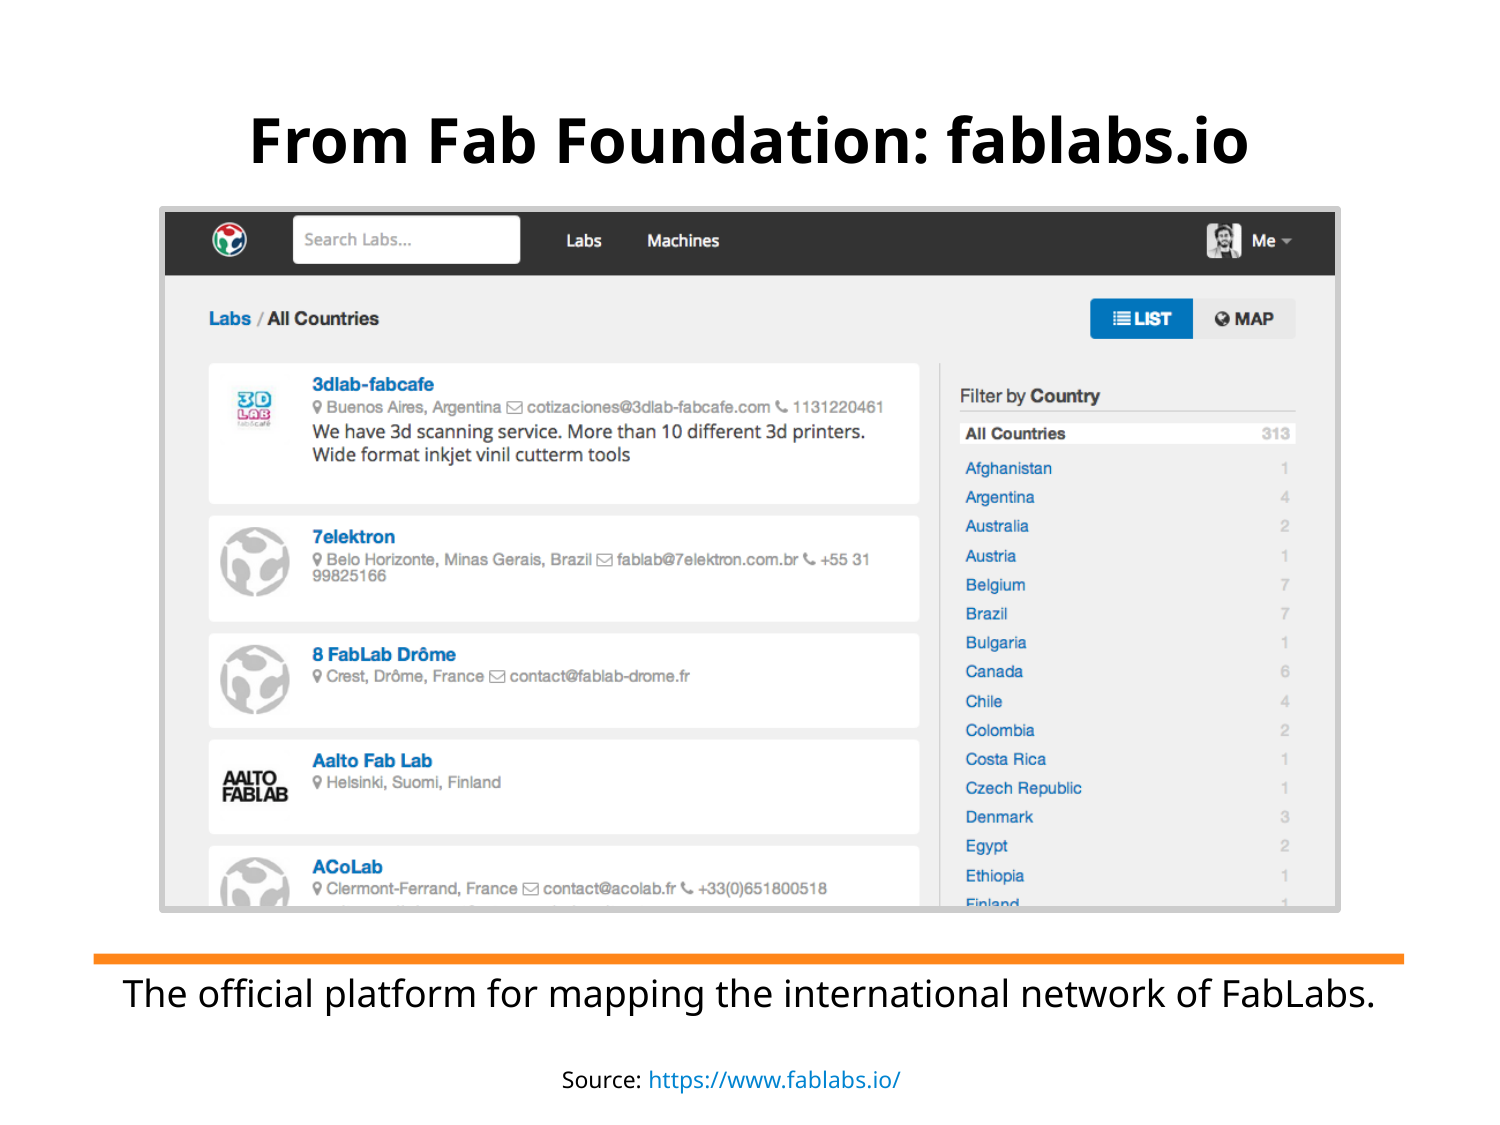

# From Fab Foundation: fablabs.io
The official platform for mapping the international network of FabLabs.
Source: https://www.fablabs.io/